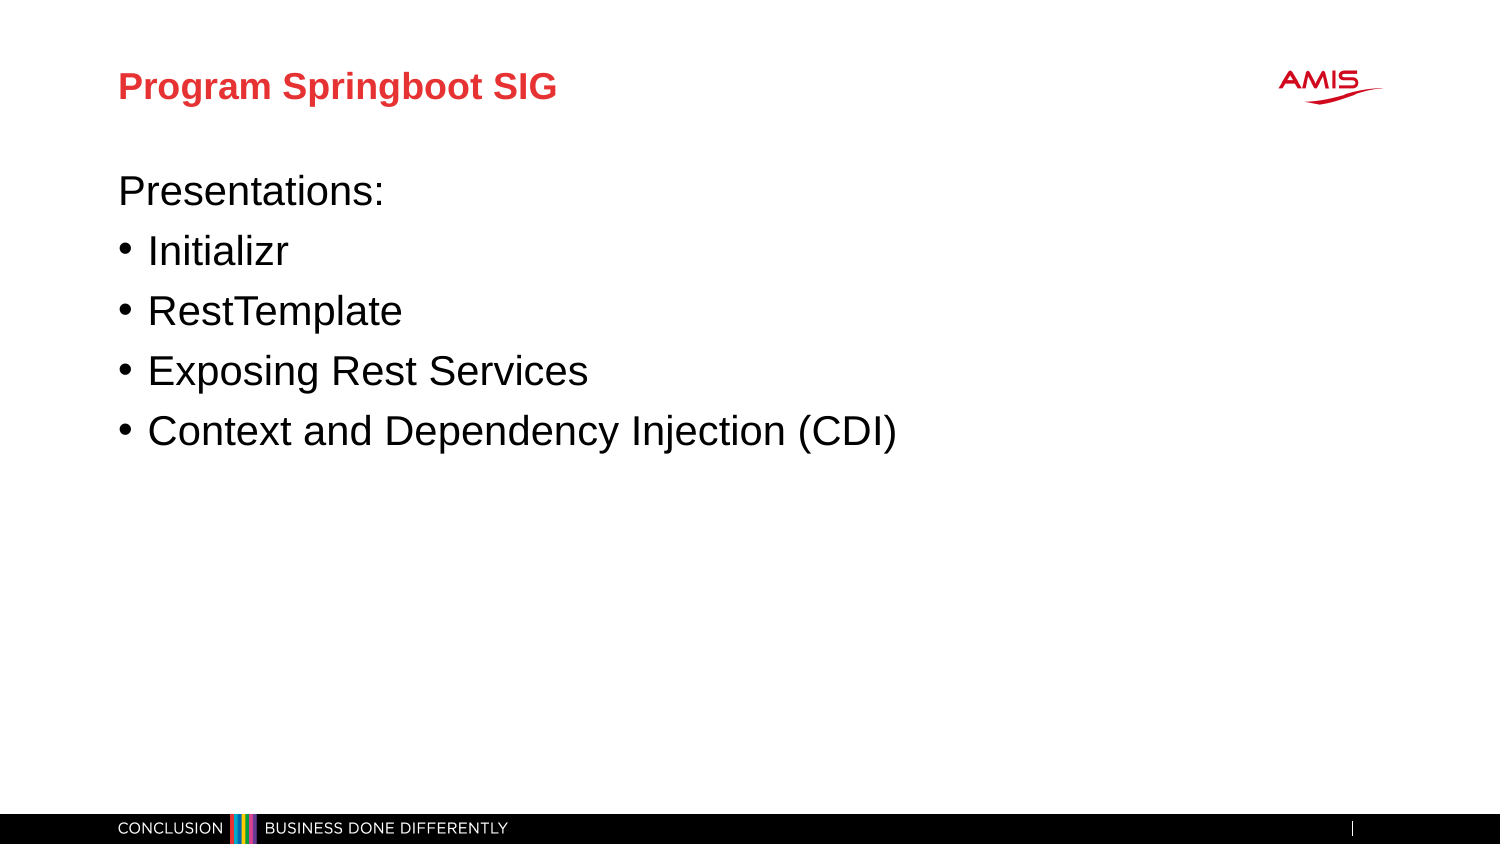

# Program Springboot SIG
Presentations:
Initializr
RestTemplate
Exposing Rest Services
Context and Dependency Injection (CDI)